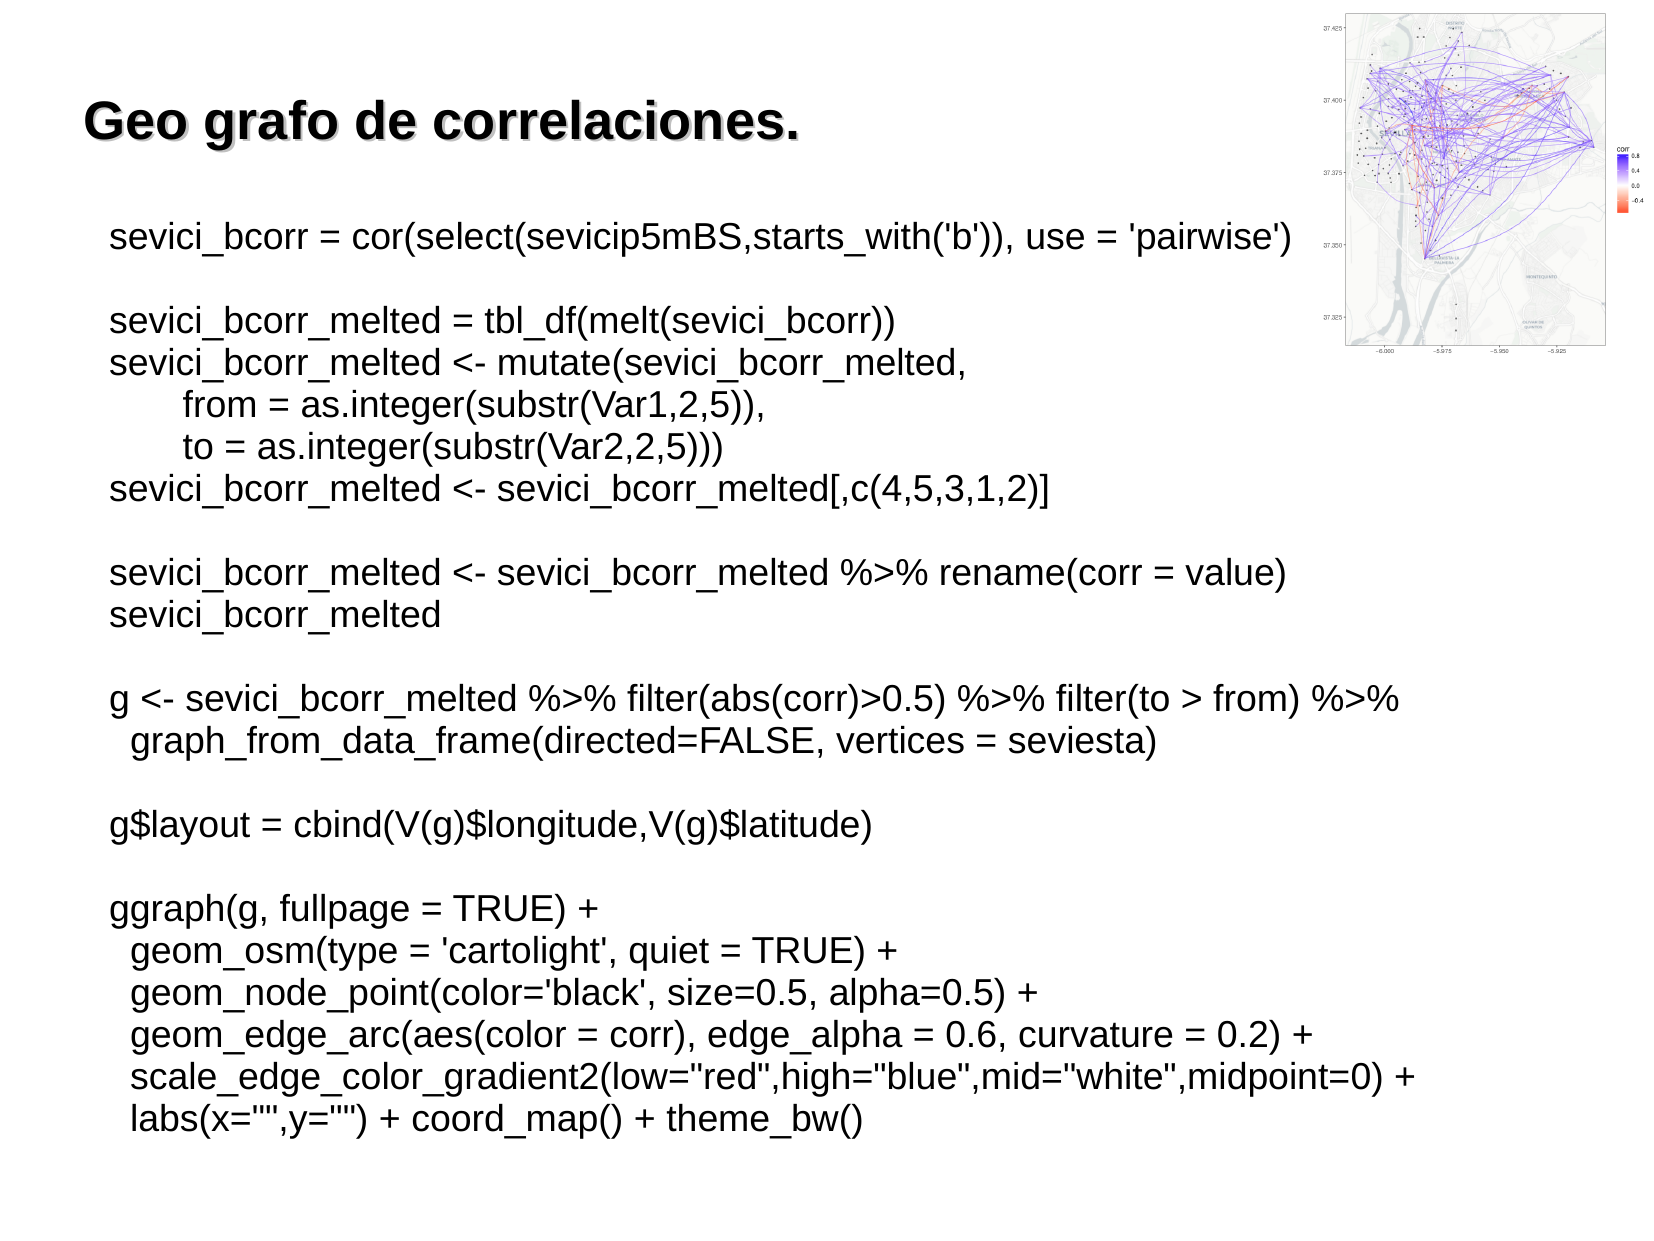

Geo grafo de correlaciones.
sevici_bcorr = cor(select(sevicip5mBS,starts_with('b')), use = 'pairwise')
sevici_bcorr_melted = tbl_df(melt(sevici_bcorr))
sevici_bcorr_melted <- mutate(sevici_bcorr_melted,
 from = as.integer(substr(Var1,2,5)),
 to = as.integer(substr(Var2,2,5)))
sevici_bcorr_melted <- sevici_bcorr_melted[,c(4,5,3,1,2)]
sevici_bcorr_melted <- sevici_bcorr_melted %>% rename(corr = value)
sevici_bcorr_melted
g <- sevici_bcorr_melted %>% filter(abs(corr)>0.5) %>% filter(to > from) %>%
 graph_from_data_frame(directed=FALSE, vertices = seviesta)
g$layout = cbind(V(g)$longitude,V(g)$latitude)
ggraph(g, fullpage = TRUE) +
 geom_osm(type = 'cartolight', quiet = TRUE) +
 geom_node_point(color='black', size=0.5, alpha=0.5) +
 geom_edge_arc(aes(color = corr), edge_alpha = 0.6, curvature = 0.2) +
 scale_edge_color_gradient2(low="red",high="blue",mid="white",midpoint=0) +
 labs(x="",y="") + coord_map() + theme_bw()